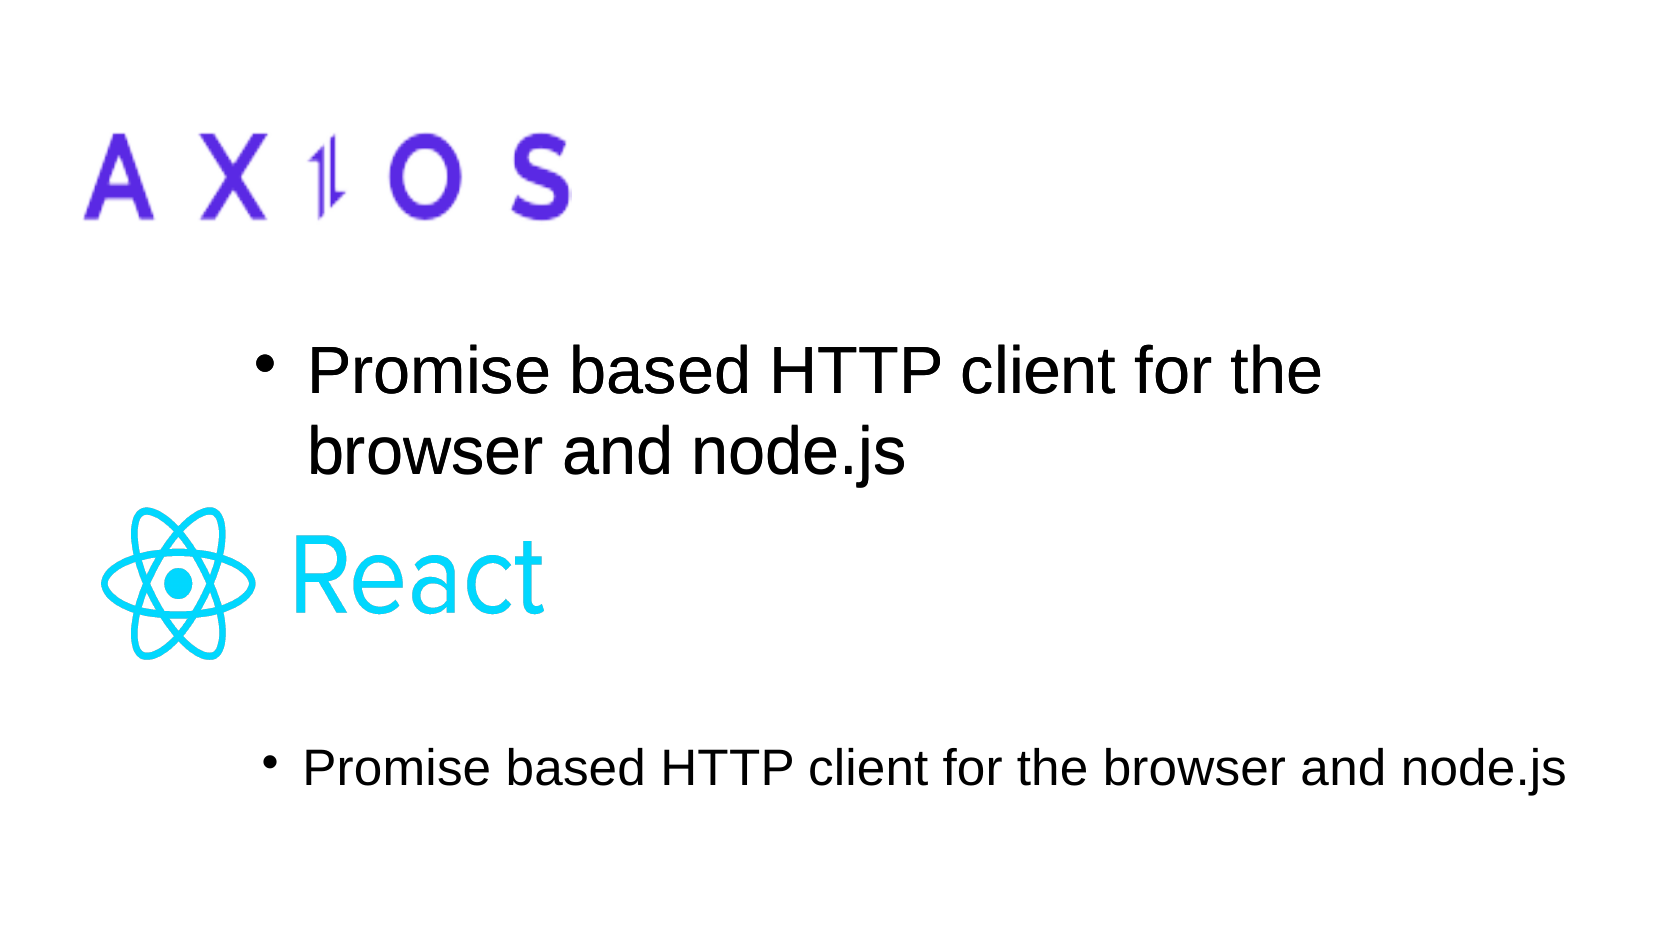

Promise based HTTP client for the browser and node.js
Promise based HTTP client for the browser and node.js
Promise based HTTP client for the browser and node.js